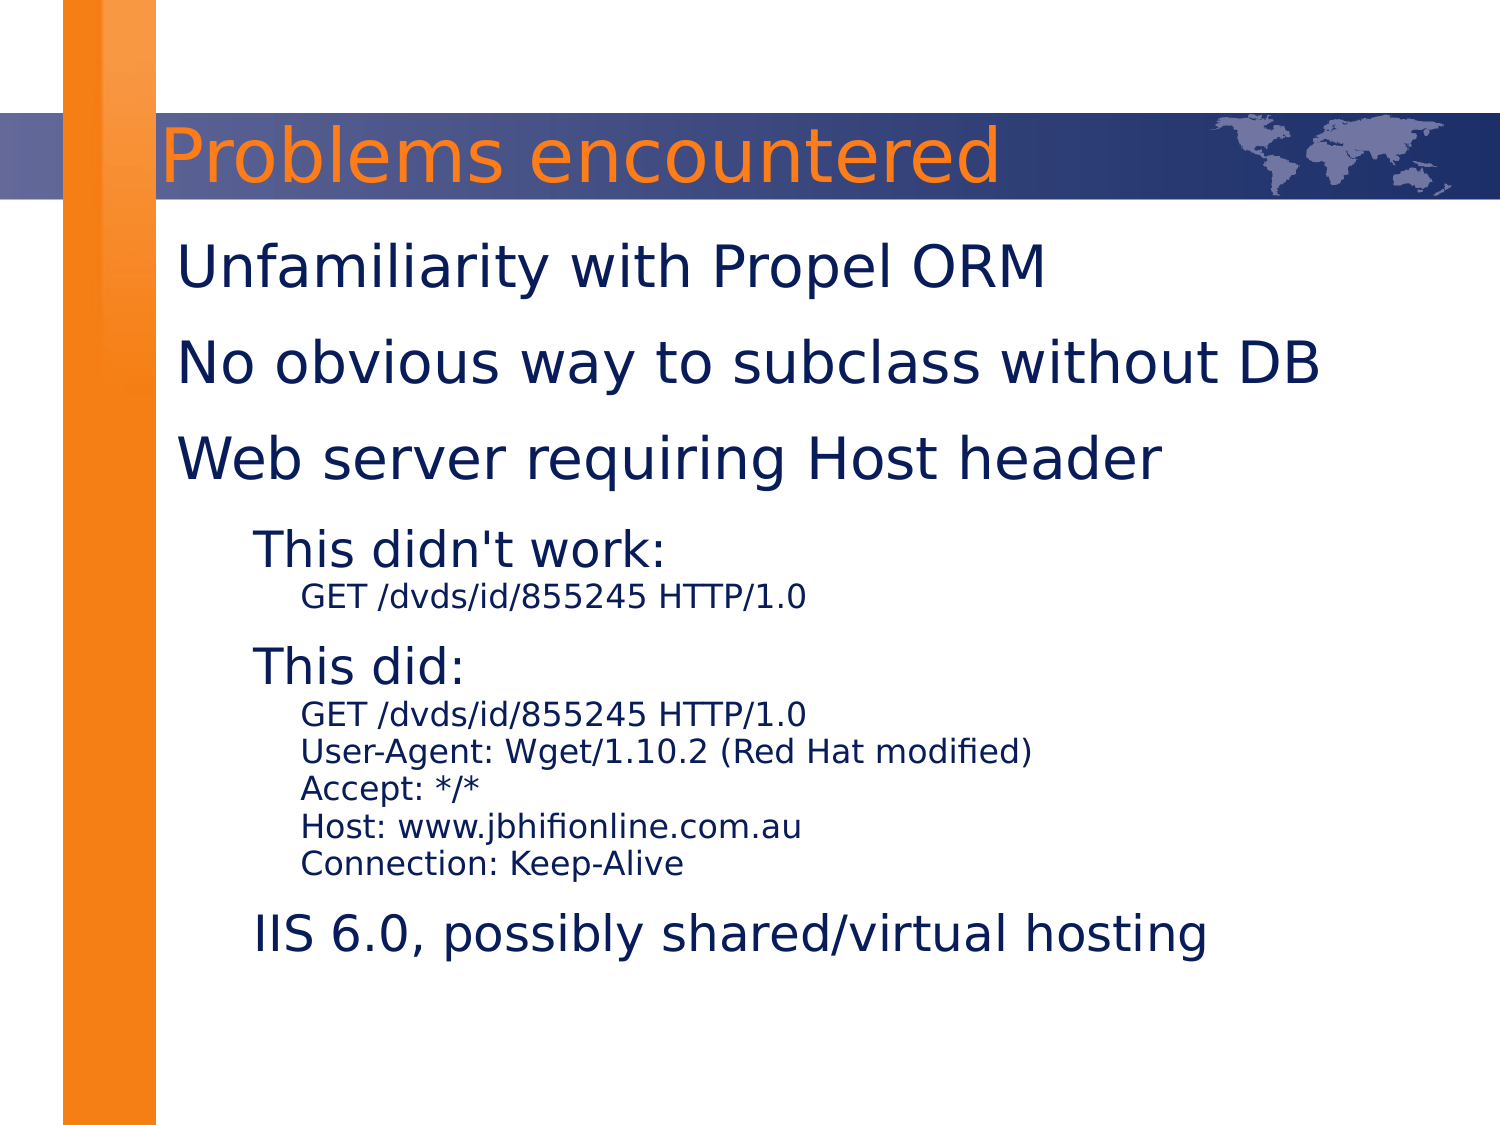

# Problems encountered
Unfamiliarity with Propel ORM
No obvious way to subclass without DB
Web server requiring Host header
This didn't work:
GET /dvds/id/855245 HTTP/1.0
This did:
GET /dvds/id/855245 HTTP/1.0
User-Agent: Wget/1.10.2 (Red Hat modified)
Accept: */*
Host: www.jbhifionline.com.au
Connection: Keep-Alive
IIS 6.0, possibly shared/virtual hosting